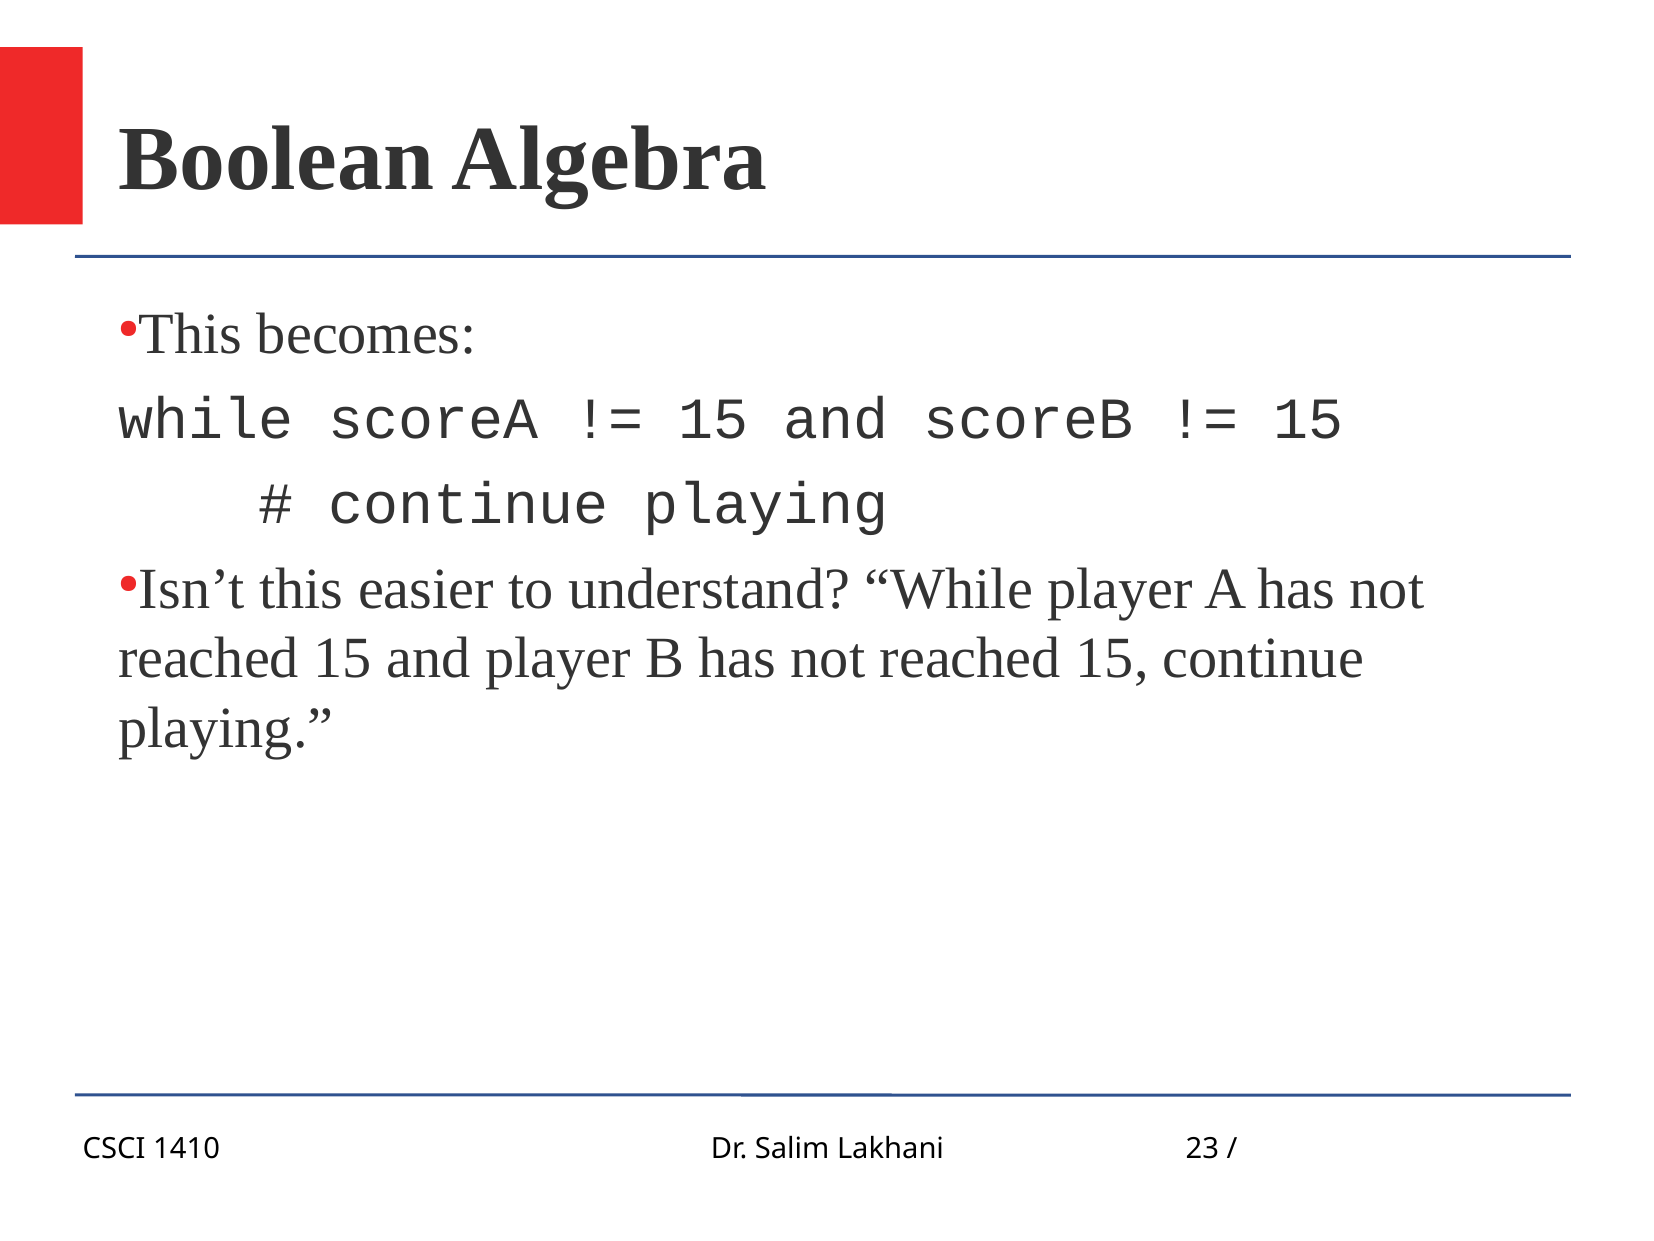

# Boolean Algebra
This becomes:
while scoreA != 15 and scoreB != 15
 # continue playing
Isn’t this easier to understand? “While player A has not reached 15 and player B has not reached 15, continue playing.”
CSCI 1410
Dr. Salim Lakhani